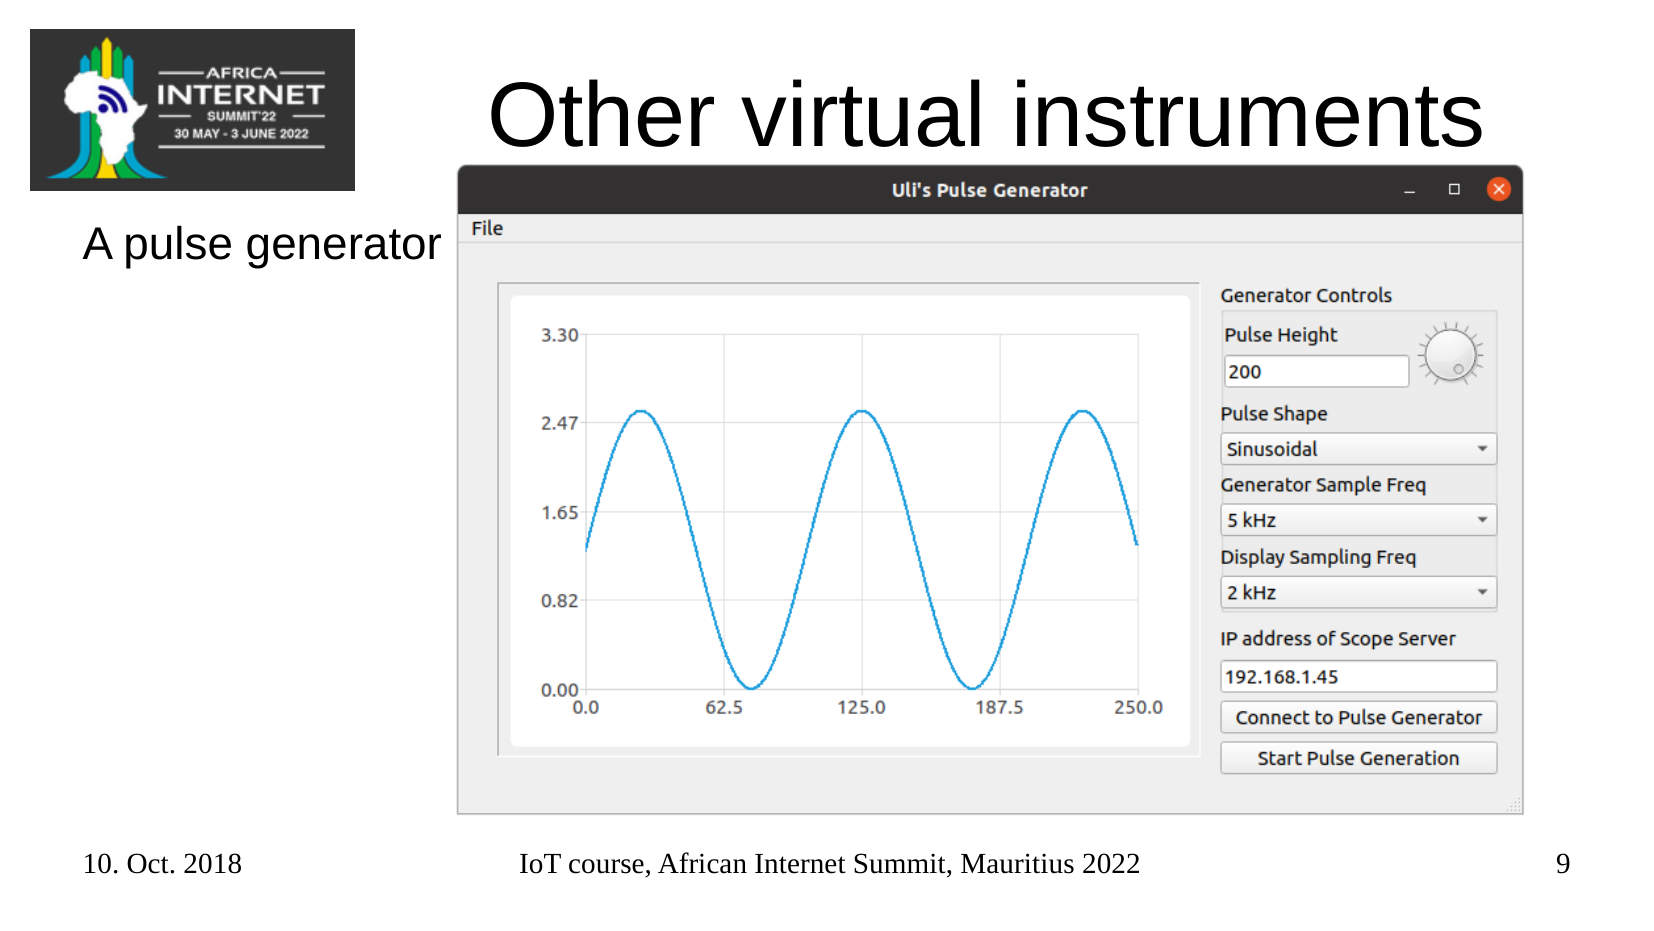

# Other virtual instruments
A pulse generator
10. Oct. 2018
IoT course, African Internet Summit, Mauritius 2022
9